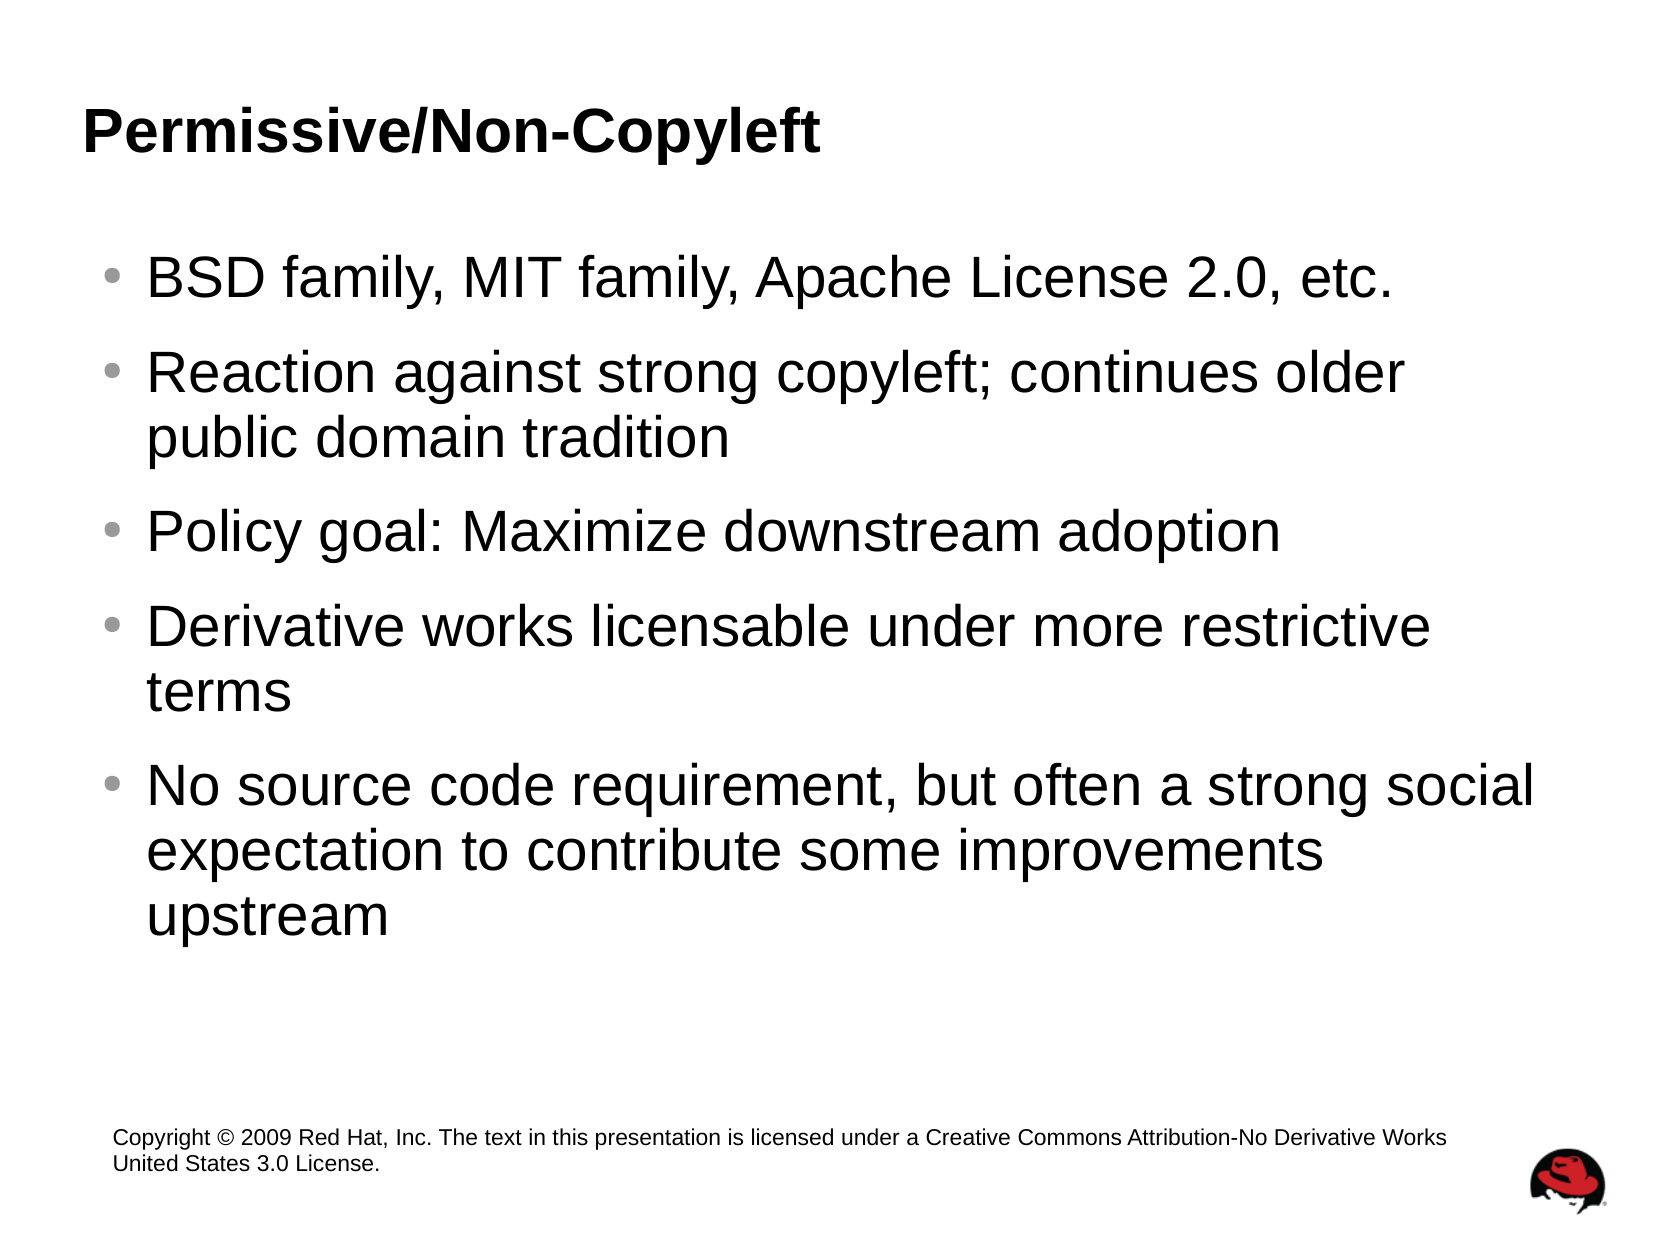

# Permissive/Non-Copyleft
BSD family, MIT family, Apache License 2.0, etc.
Reaction against strong copyleft; continues older public domain tradition
Policy goal: Maximize downstream adoption
Derivative works licensable under more restrictive terms
No source code requirement, but often a strong social expectation to contribute some improvements upstream